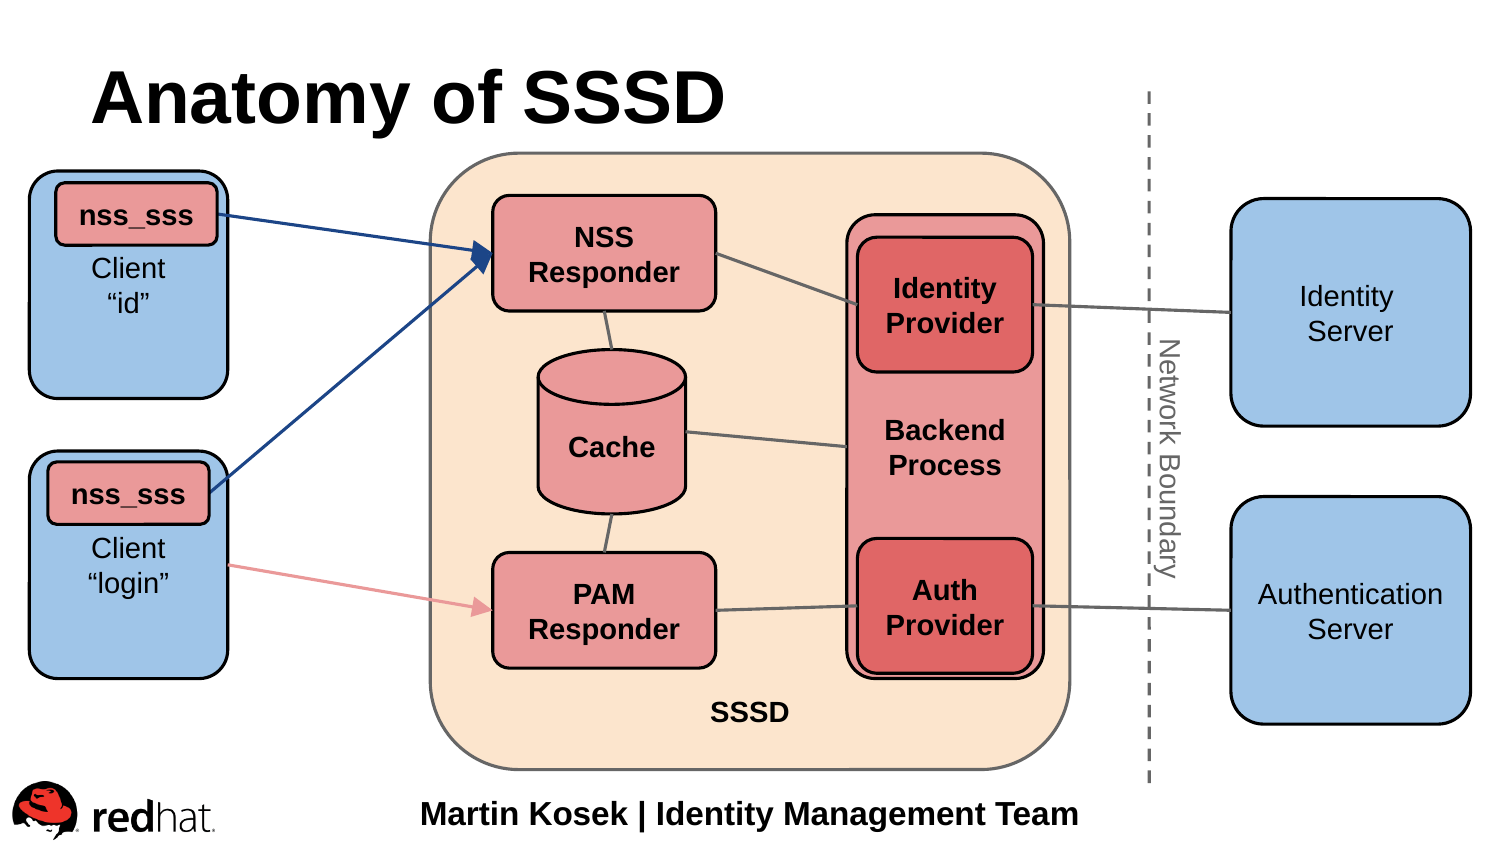

# Anatomy of SSSD
SSSD
Client
“id”
nss_sss
NSS Responder
Identity
Server
Backend
Process
Identity Provider
Cache
Network Boundary
Client
“login”
nss_sss
Authentication
Server
Auth Provider
PAM Responder